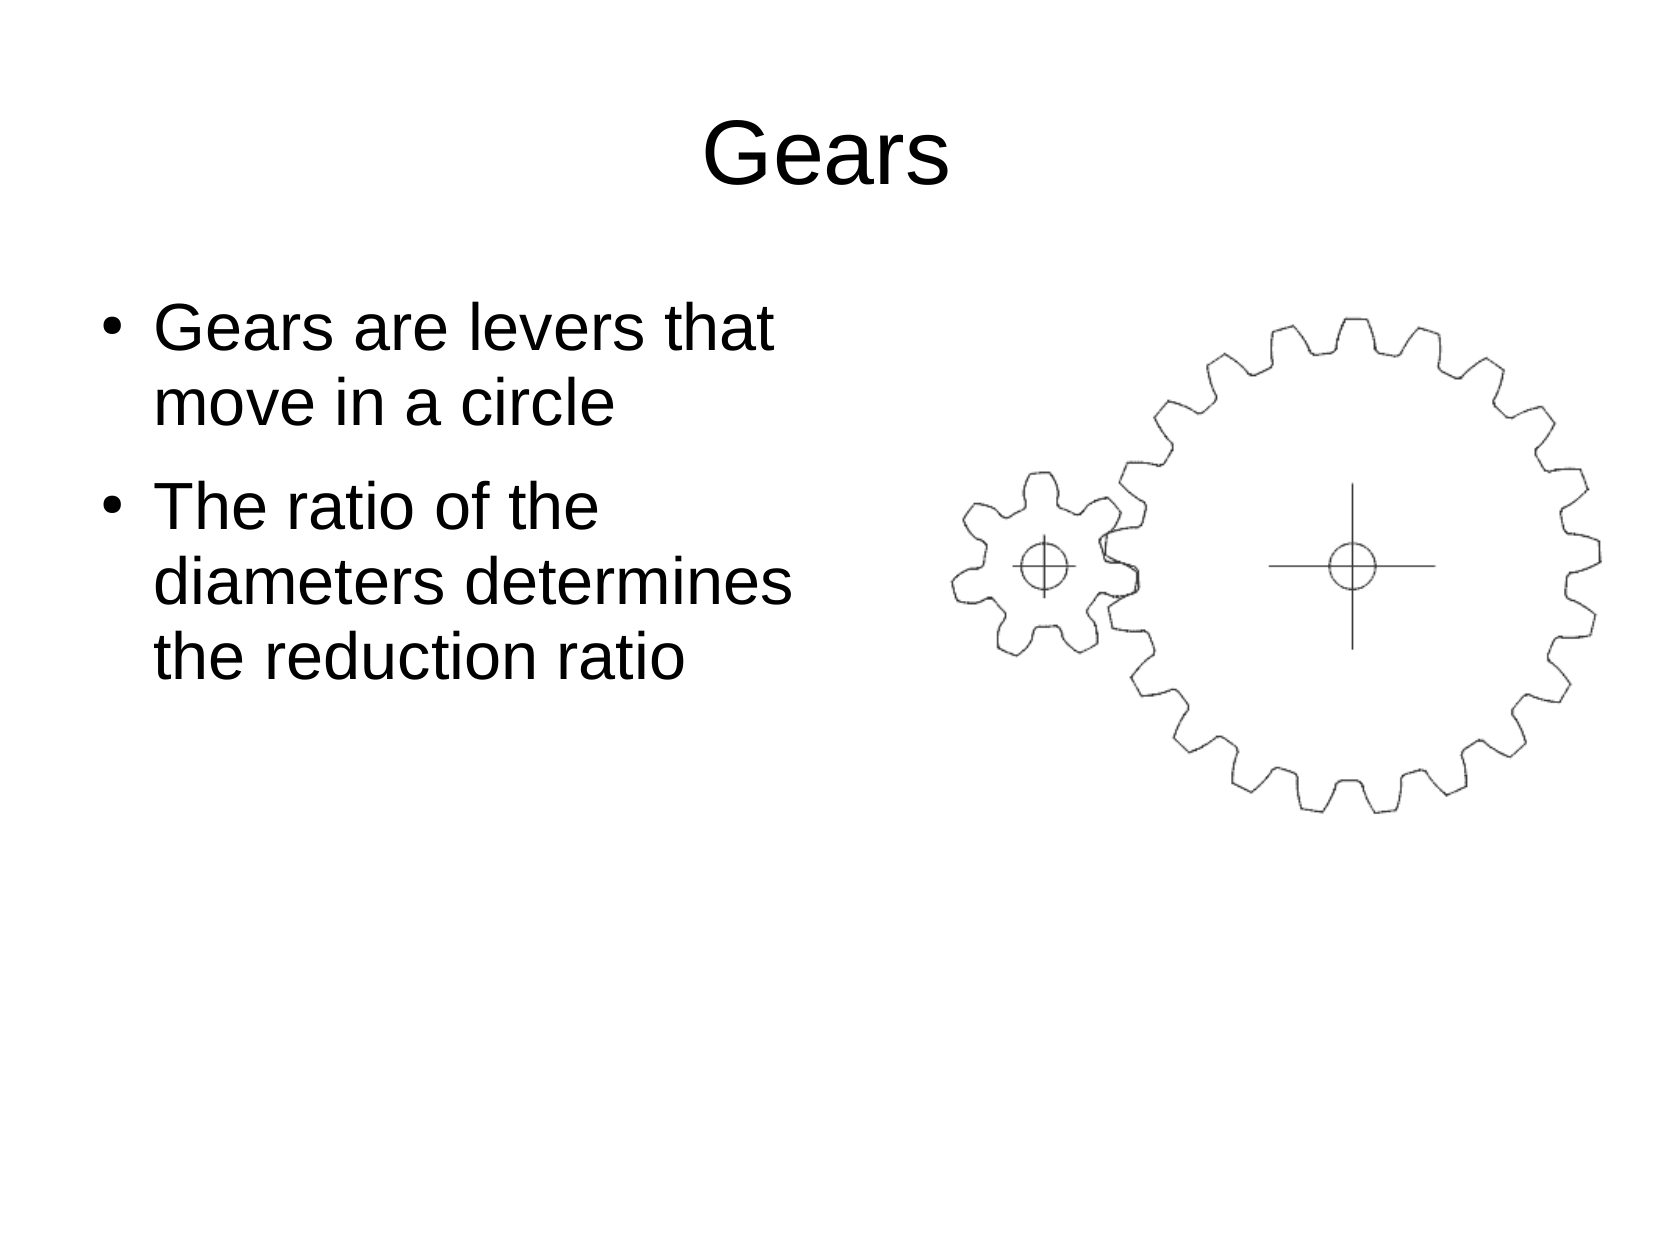

# Gears
Gears are levers that move in a circle
The ratio of the diameters determines the reduction ratio